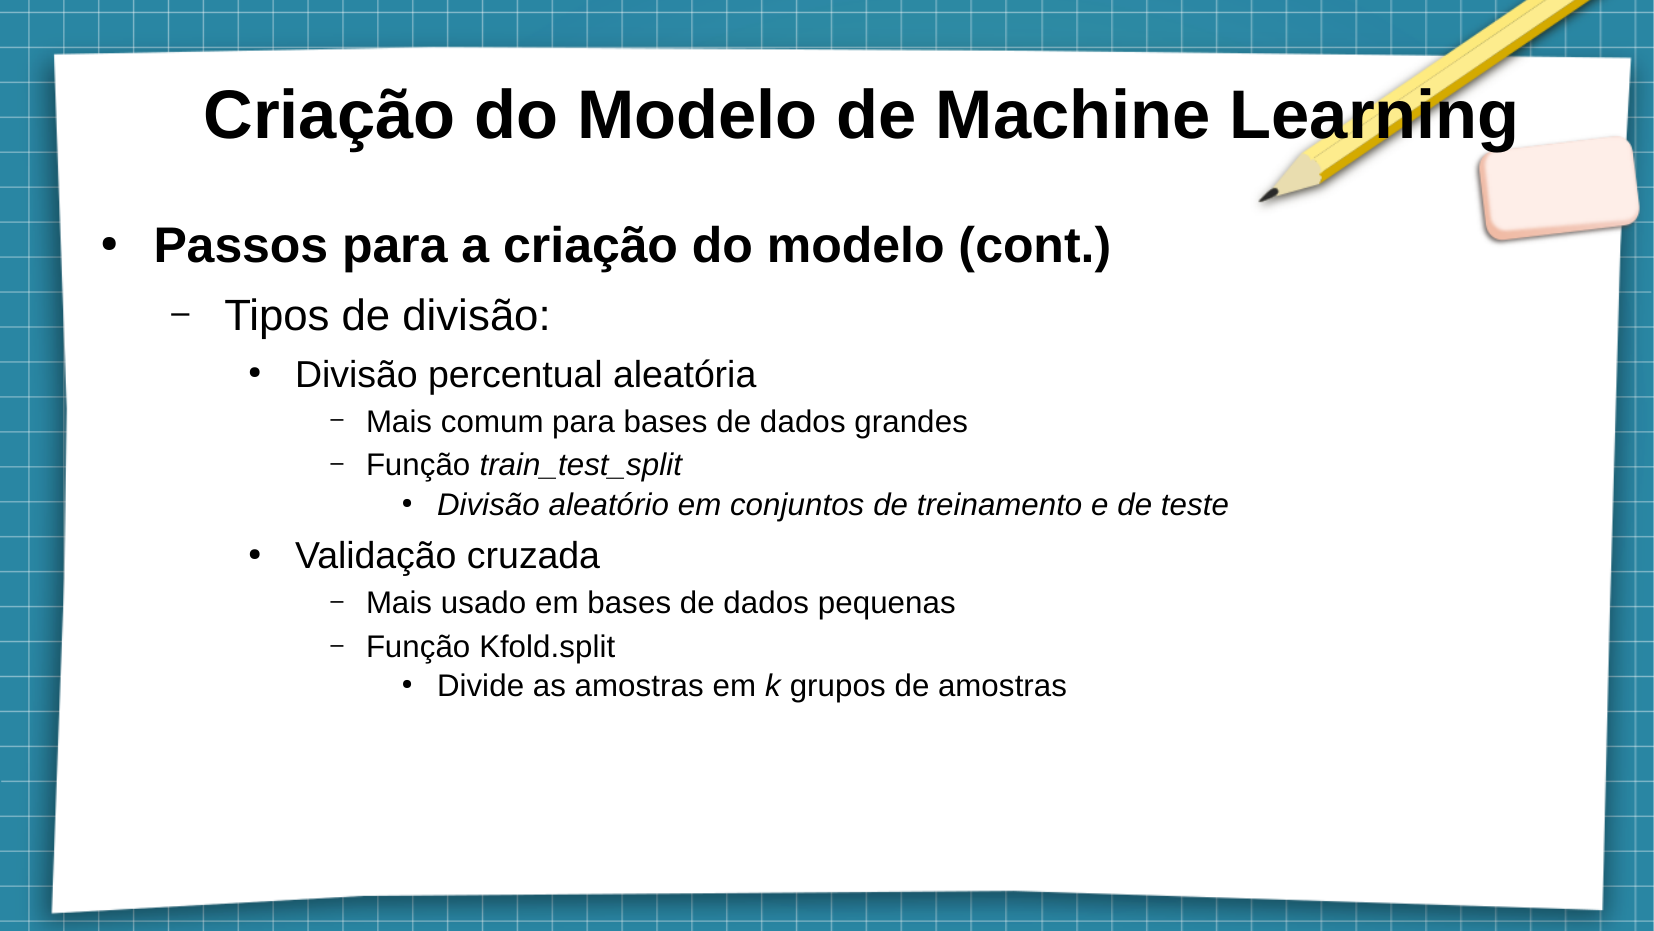

# Criação do Modelo de Machine Learning
Passos para a criação do modelo (cont.)
Tipos de divisão:
Divisão percentual aleatória
Mais comum para bases de dados grandes
Função train_test_split
Divisão aleatório em conjuntos de treinamento e de teste
Validação cruzada
Mais usado em bases de dados pequenas
Função Kfold.split
Divide as amostras em k grupos de amostras